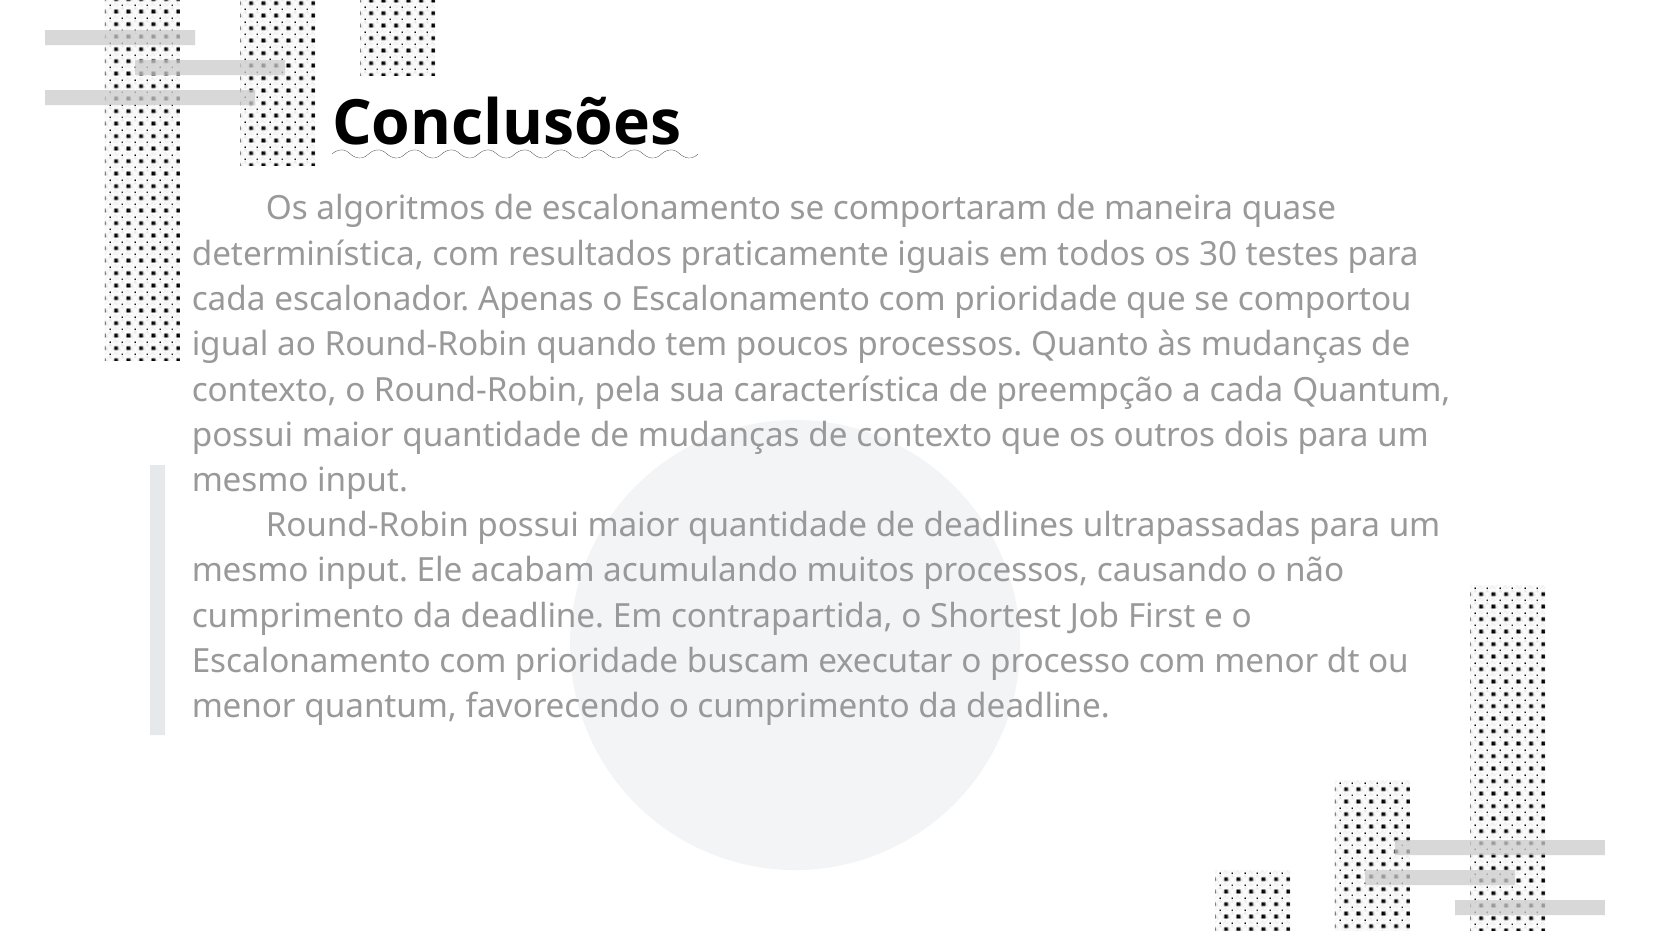

Conclusões
	Os algoritmos de escalonamento se comportaram de maneira quase determinística, com resultados praticamente iguais em todos os 30 testes para cada escalonador. Apenas o Escalonamento com prioridade que se comportou igual ao Round-Robin quando tem poucos processos. Quanto às mudanças de contexto, o Round-Robin, pela sua característica de preempção a cada Quantum, possui maior quantidade de mudanças de contexto que os outros dois para um mesmo input.
	Round-Robin possui maior quantidade de deadlines ultrapassadas para um mesmo input. Ele acabam acumulando muitos processos, causando o não cumprimento da deadline. Em contrapartida, o Shortest Job First e o Escalonamento com prioridade buscam executar o processo com menor dt ou menor quantum, favorecendo o cumprimento da deadline.